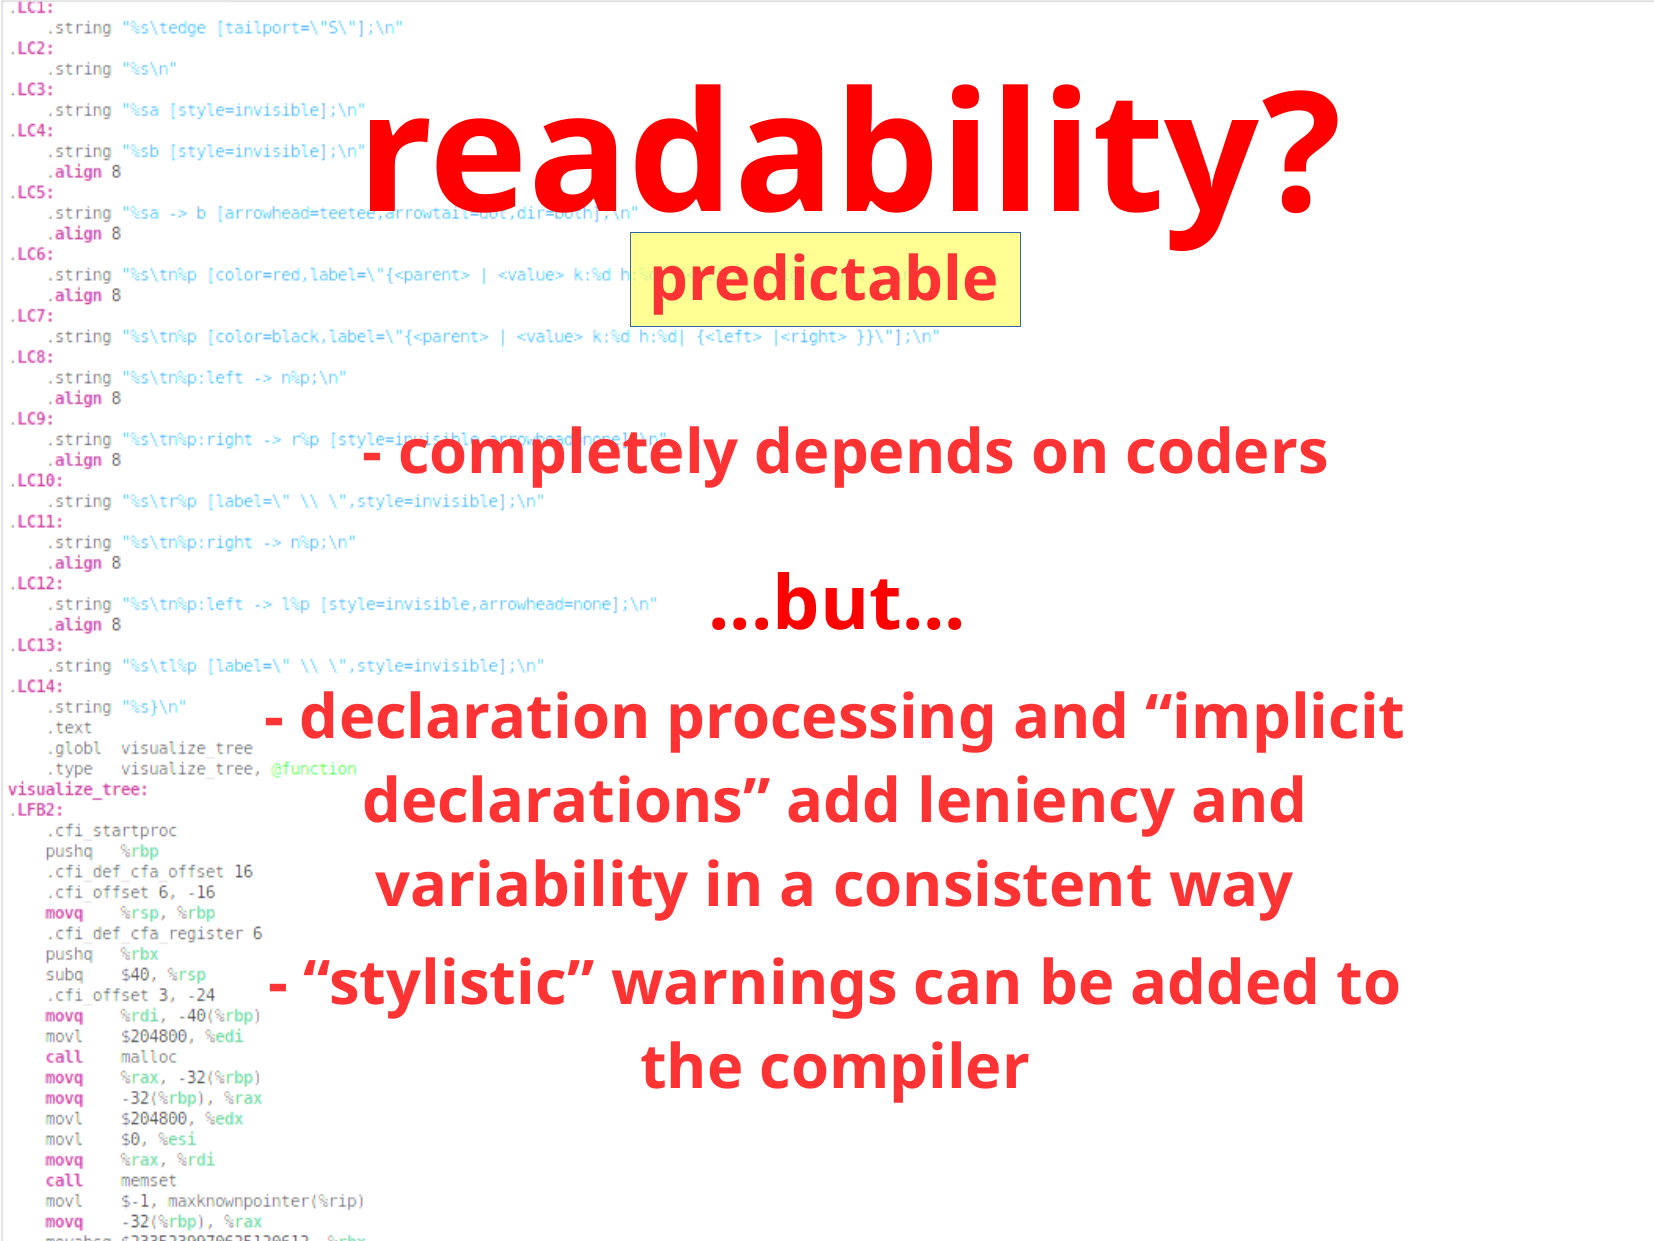

readability?
predictable
- completely depends on coders
...but...
- declaration processing and “implicit declarations” add leniency and variability in a consistent way
- “stylistic” warnings can be added to the compiler